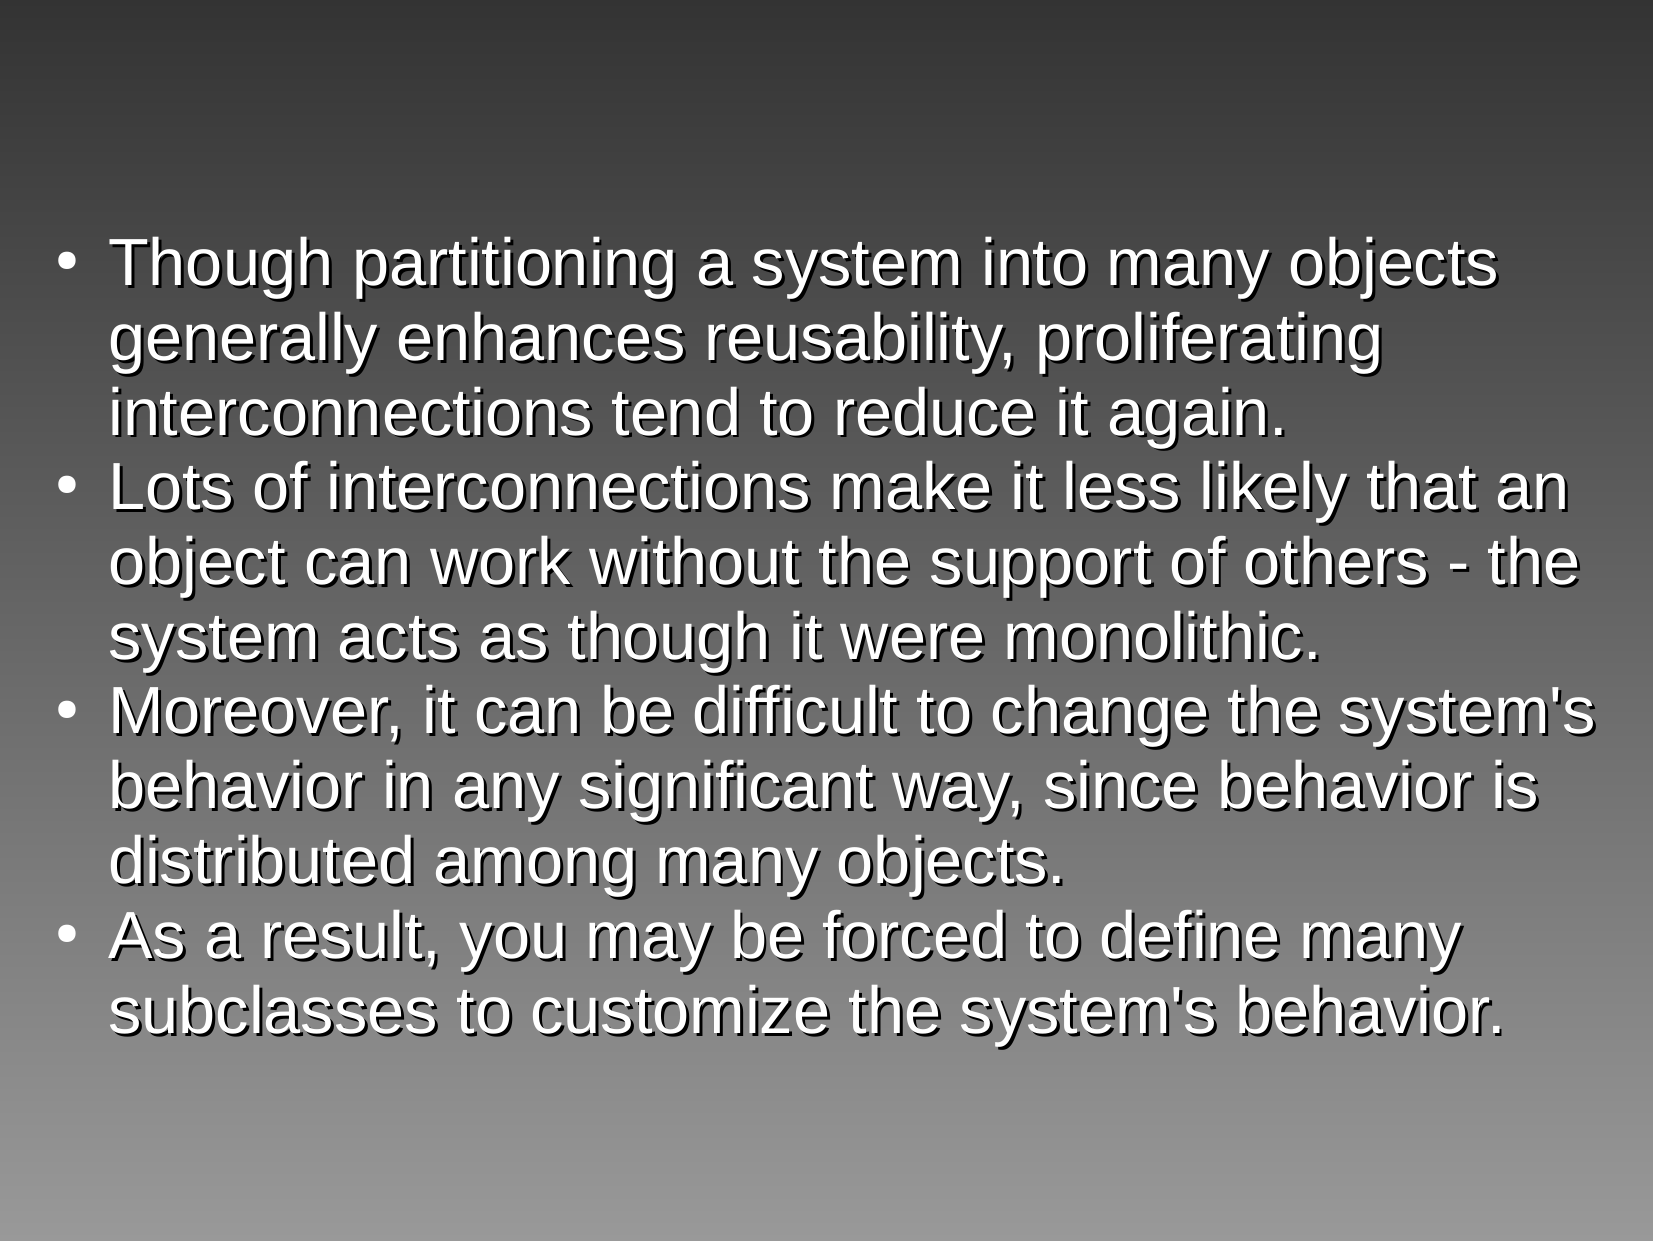

#
Though partitioning a system into many objects generally enhances reusability, proliferating interconnections tend to reduce it again.
Lots of interconnections make it less likely that an object can work without the support of others - the system acts as though it were monolithic.
Moreover, it can be difficult to change the system's behavior in any significant way, since behavior is distributed among many objects.
As a result, you may be forced to define many subclasses to customize the system's behavior.